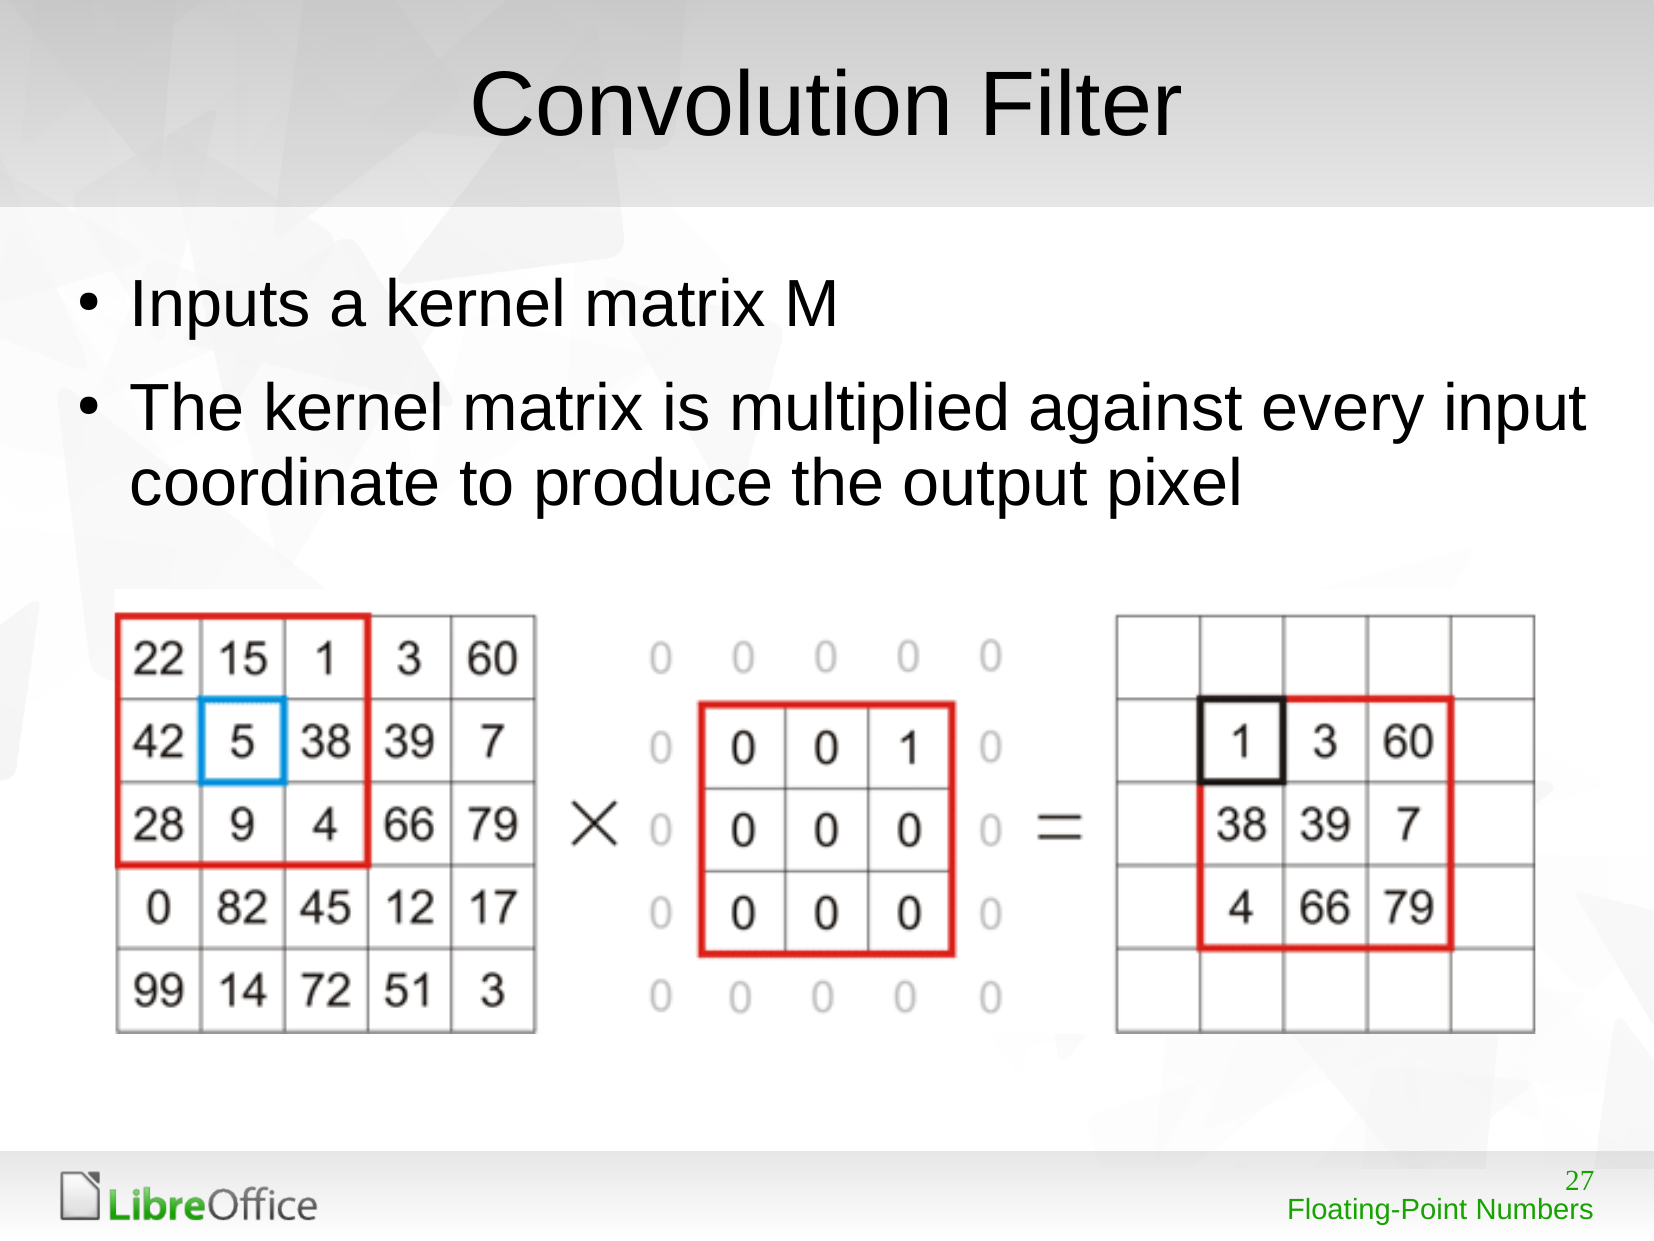

# Convolution Filter
Inputs a kernel matrix M
The kernel matrix is multiplied against every input coordinate to produce the output pixel
27
Floating-Point Numbers